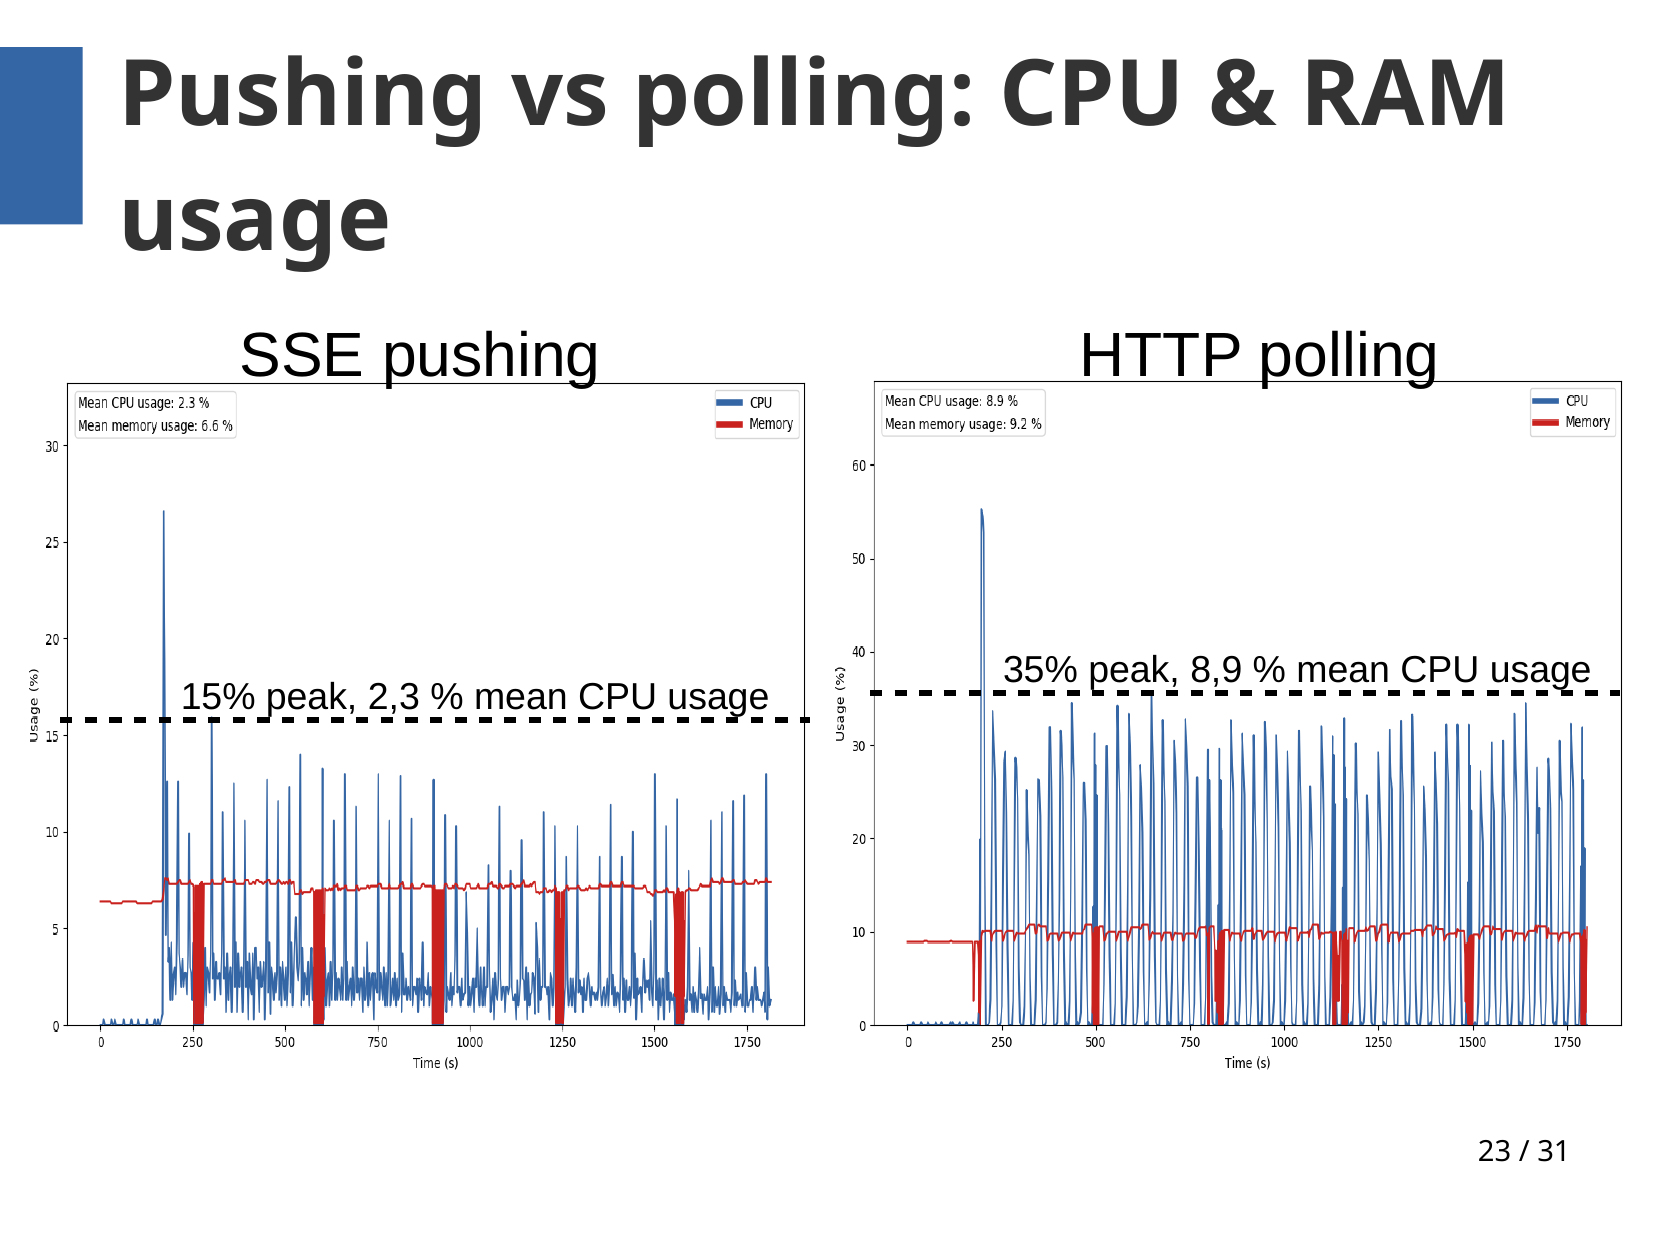

# Pushing vs polling: CPU & RAM usage
SSE pushing
HTTP polling
35% peak, 8,9 % mean CPU usage
15% peak, 2,3 % mean CPU usage
23